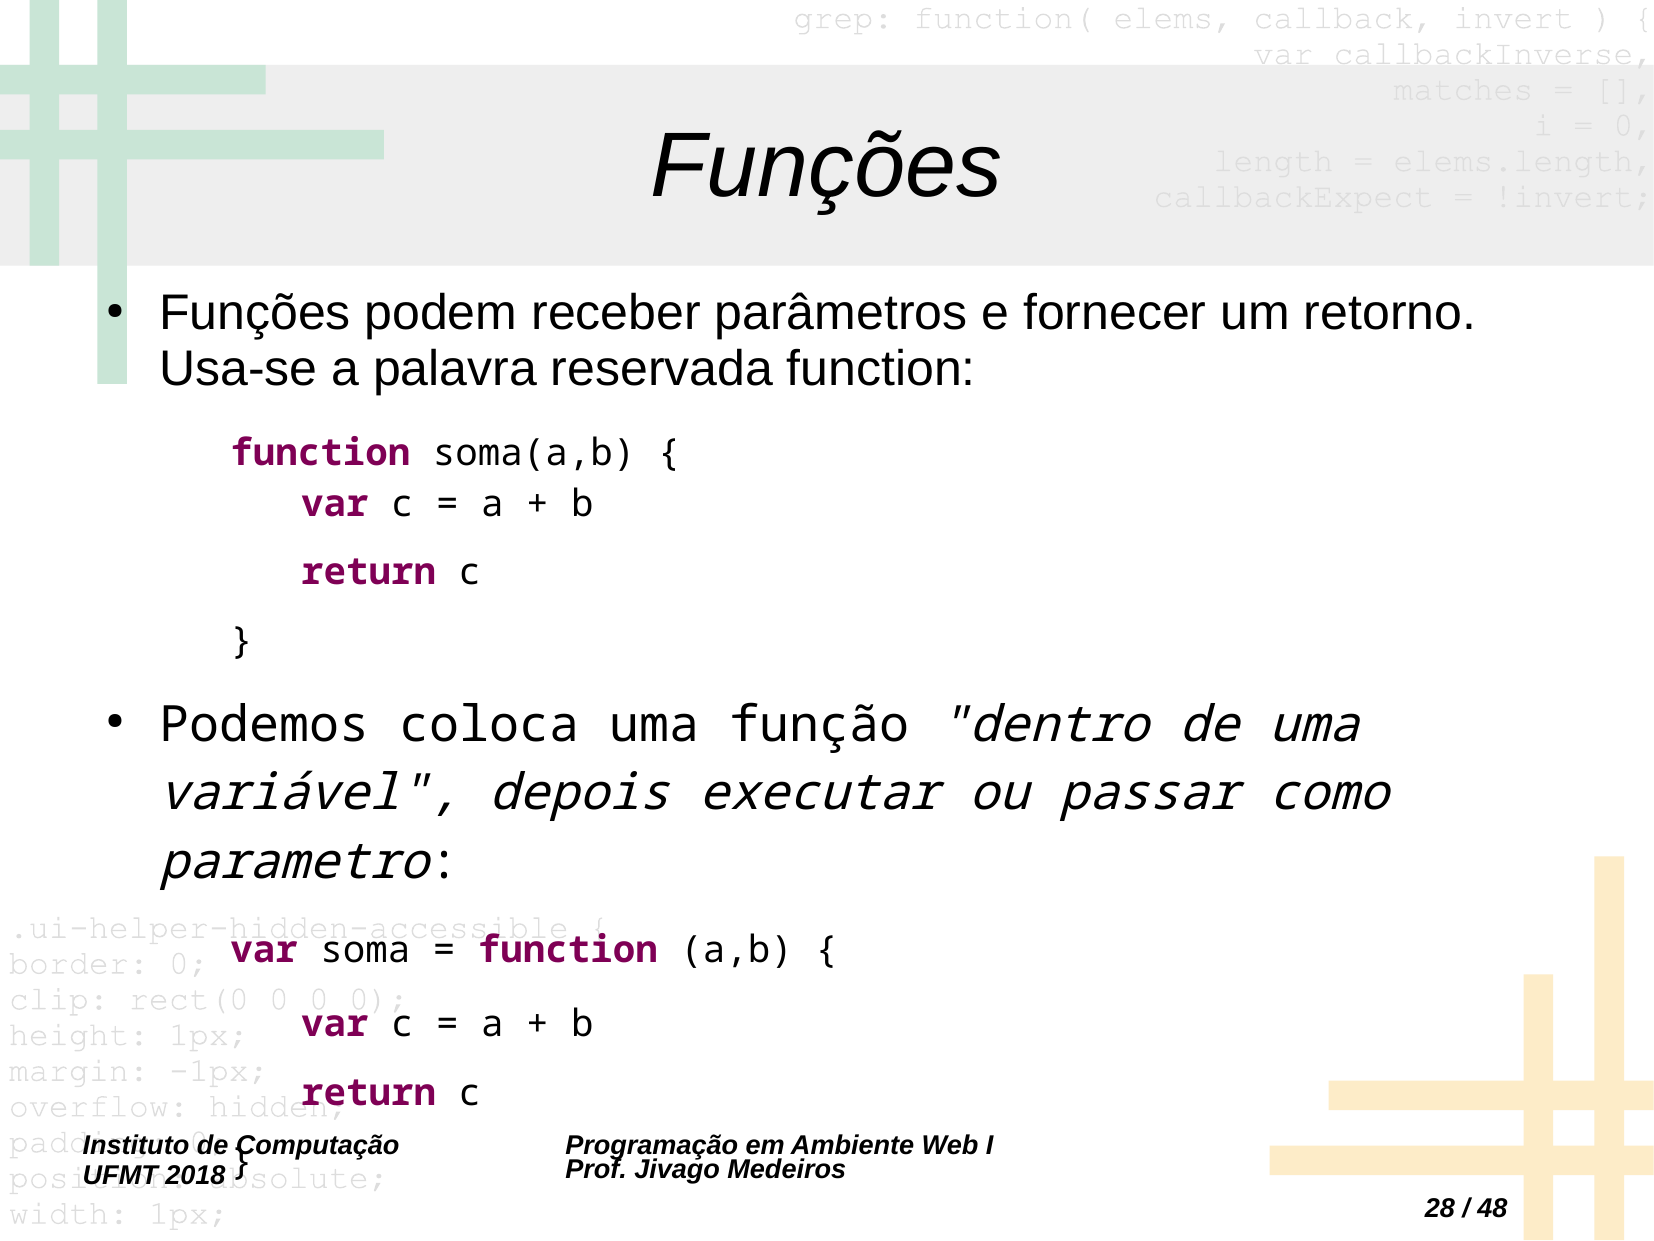

# Funções
Funções podem receber parâmetros e fornecer um retorno. Usa-se a palavra reservada function:
function soma(a,b) {
var c = a + b
return c
}
Podemos coloca uma função "dentro de uma variável", depois executar ou passar como parametro:
var soma = function (a,b) {
var c = a + b
return c
}
Programação em Ambiente Web I Prof. Jivago Medeiros
28